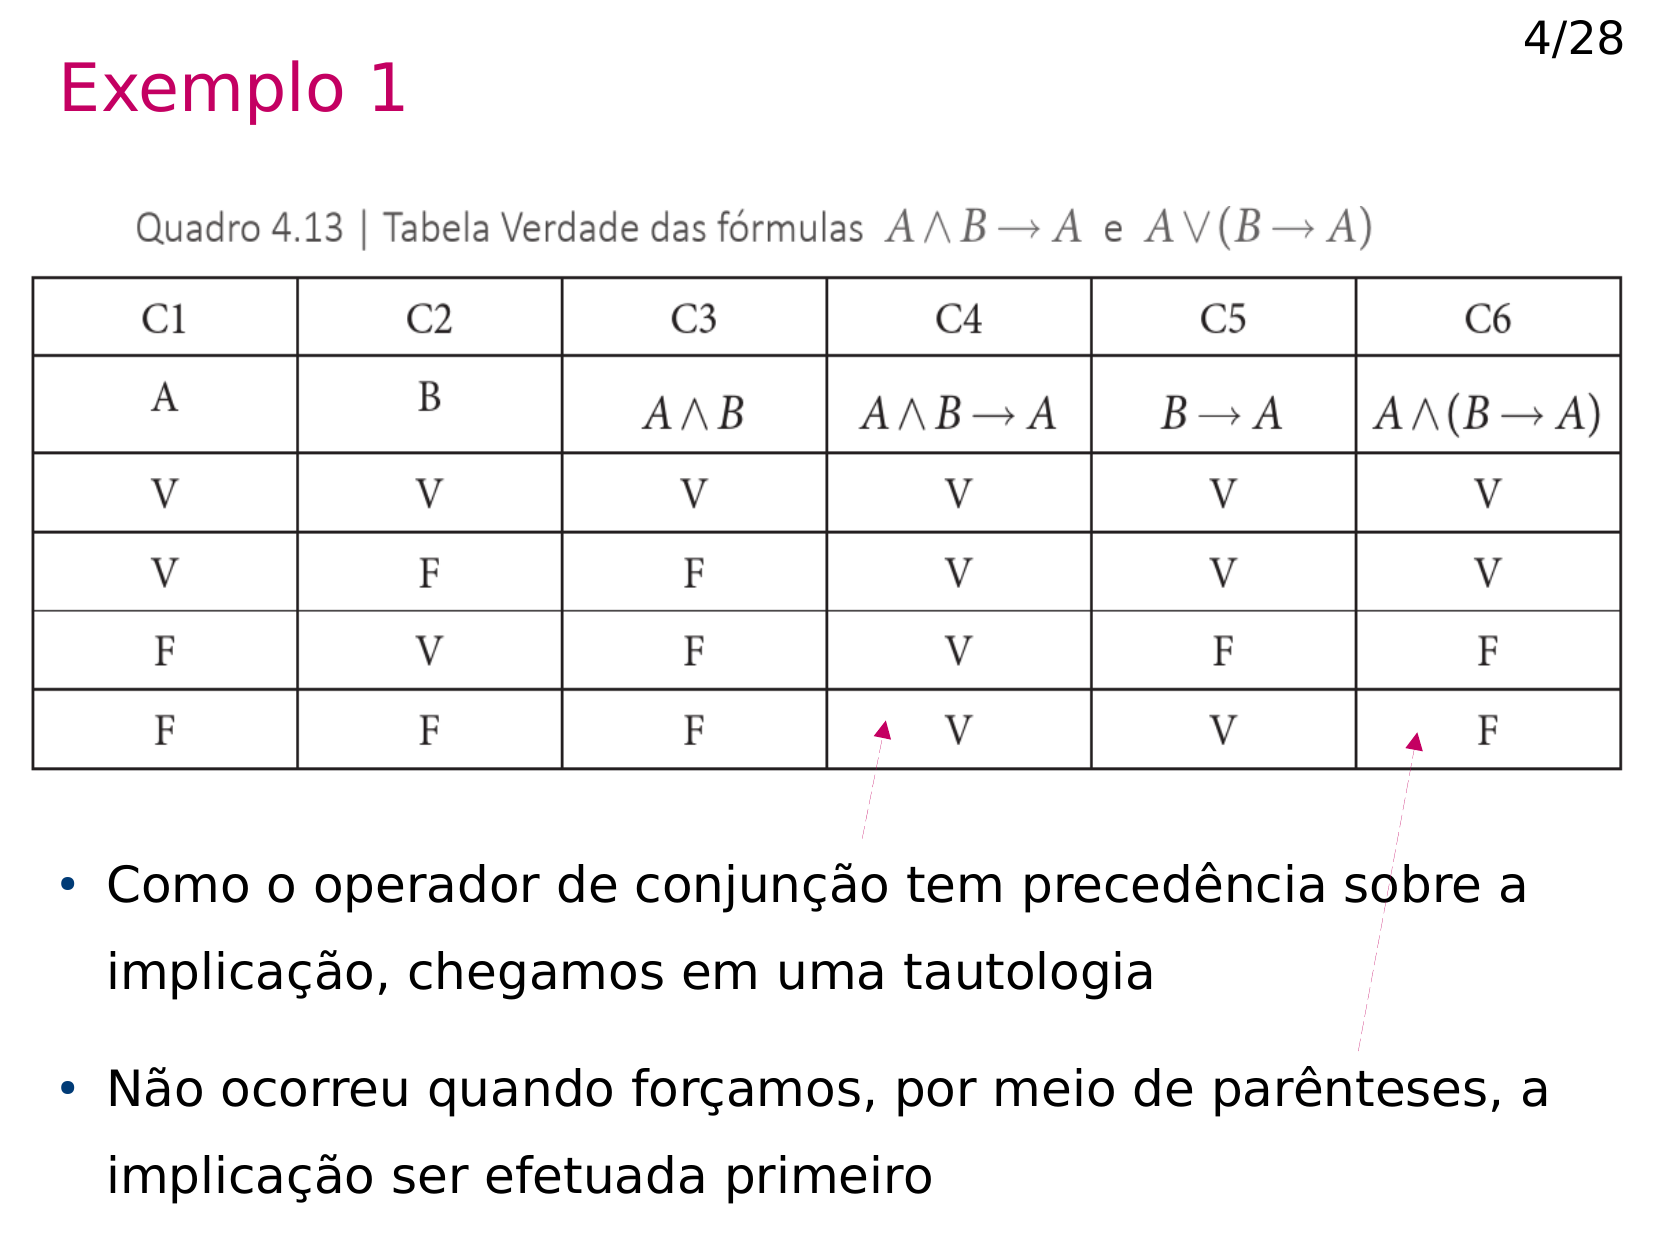

4
# Exemplo 1
Como o operador de conjunção tem precedência sobre a implicação, chegamos em uma tautologia
Não ocorreu quando forçamos, por meio de parênteses, a implicação ser efetuada primeiro